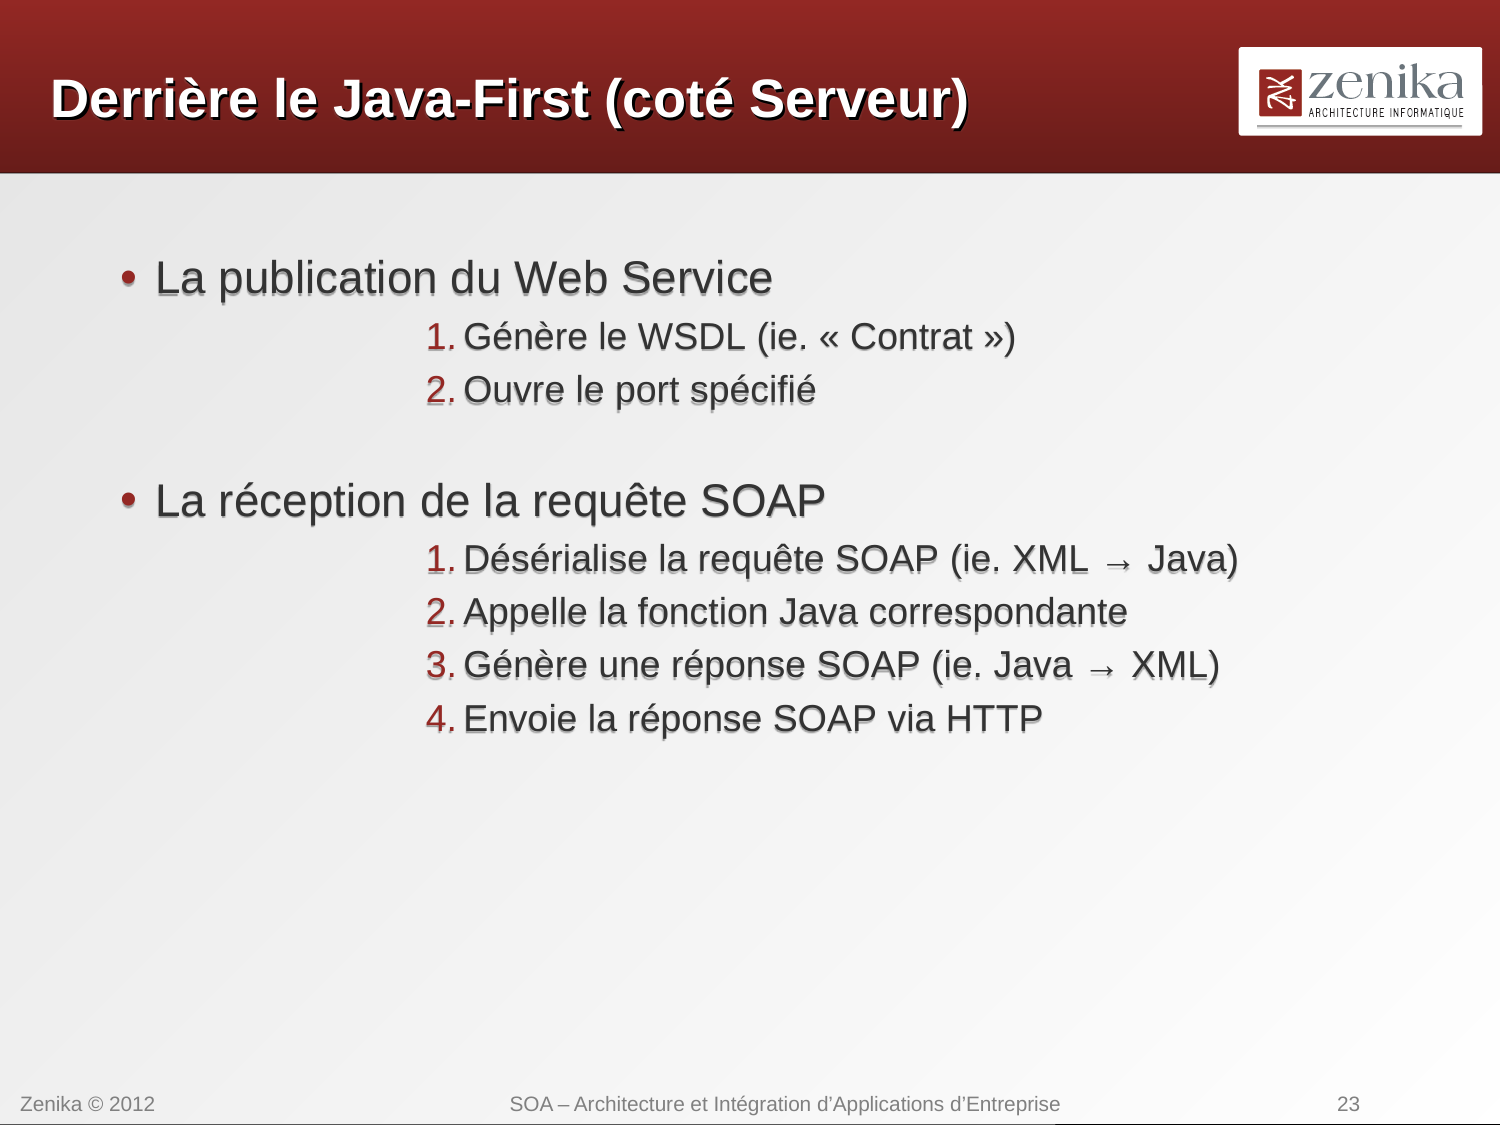

# Derrière le Java-First (coté Serveur)
La publication du Web Service
Génère le WSDL (ie. « Contrat »)
Ouvre le port spécifié
La réception de la requête SOAP
Désérialise la requête SOAP (ie. XML → Java)
Appelle la fonction Java correspondante
Génère une réponse SOAP (ie. Java → XML)
Envoie la réponse SOAP via HTTP